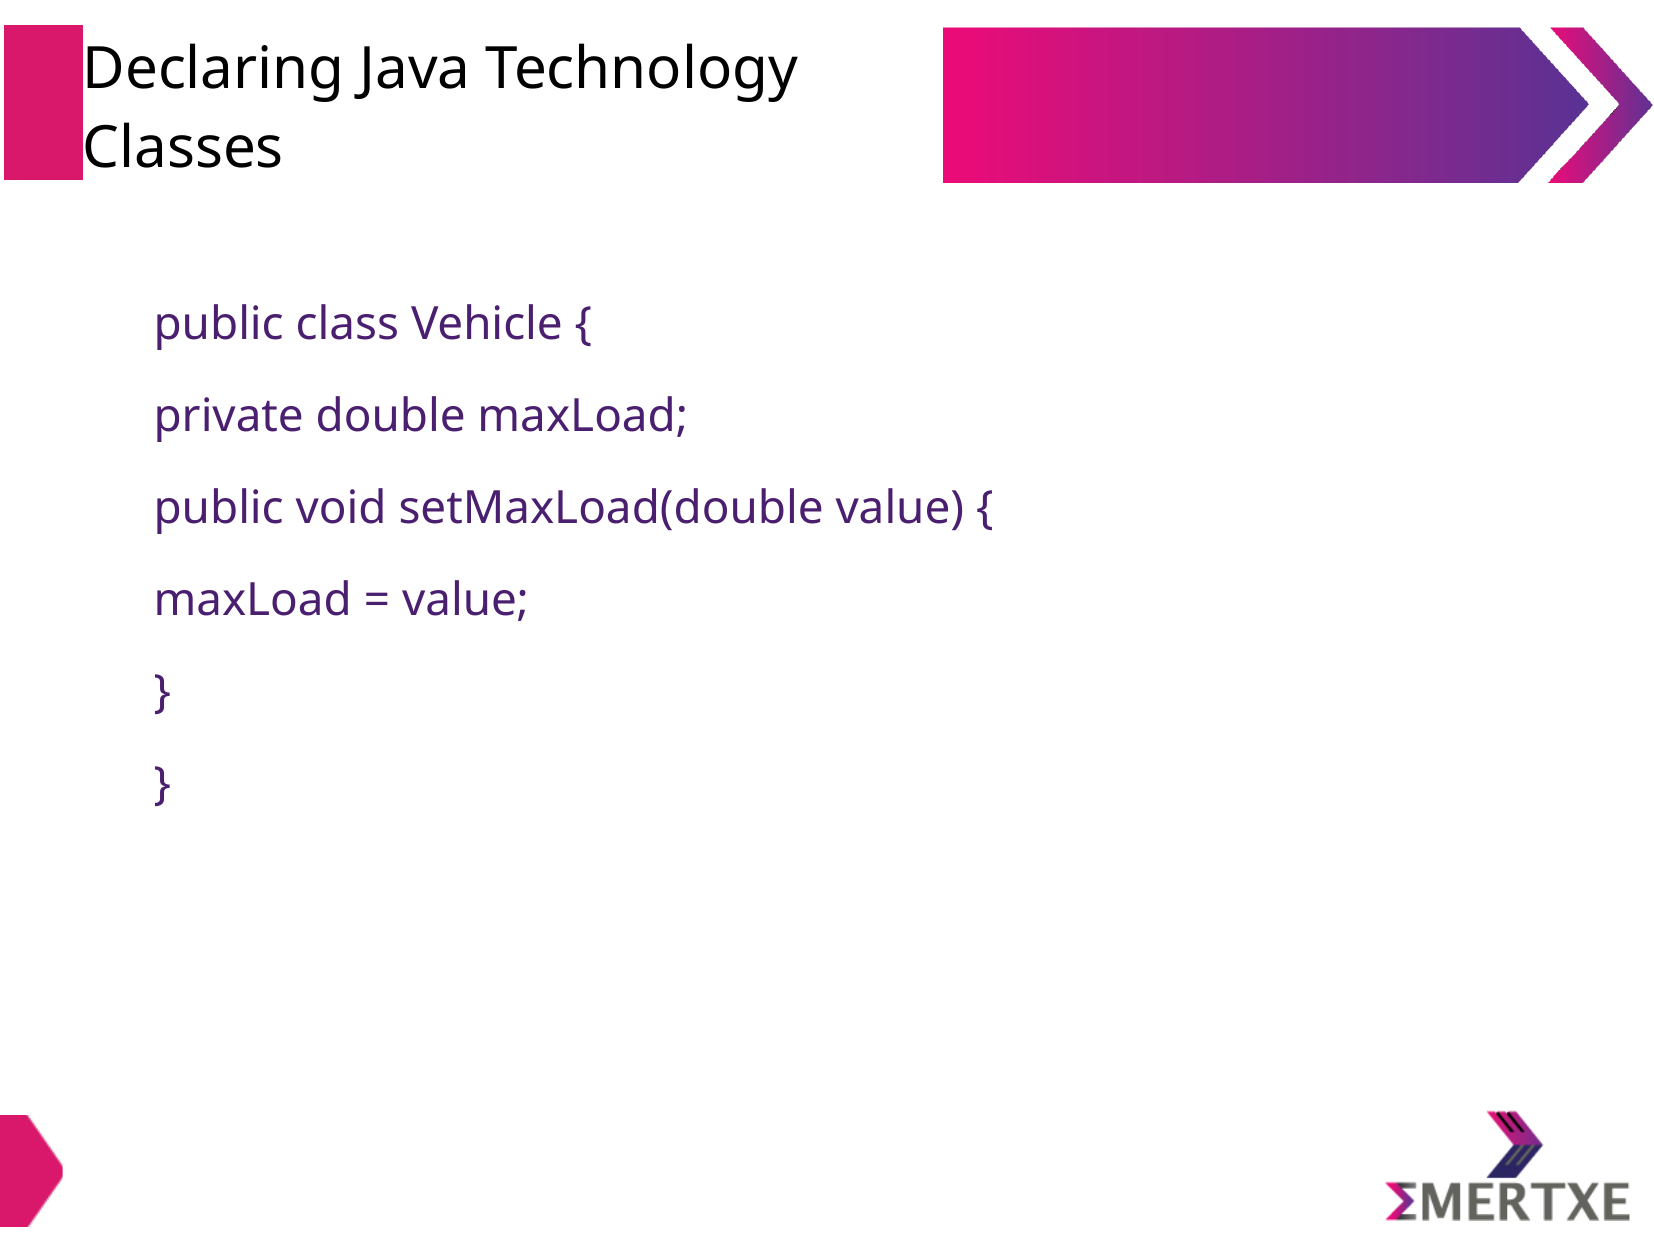

# Declaring Java Technology Classes
public class Vehicle {
private double maxLoad;
public void setMaxLoad(double value) {
maxLoad = value;
}
}